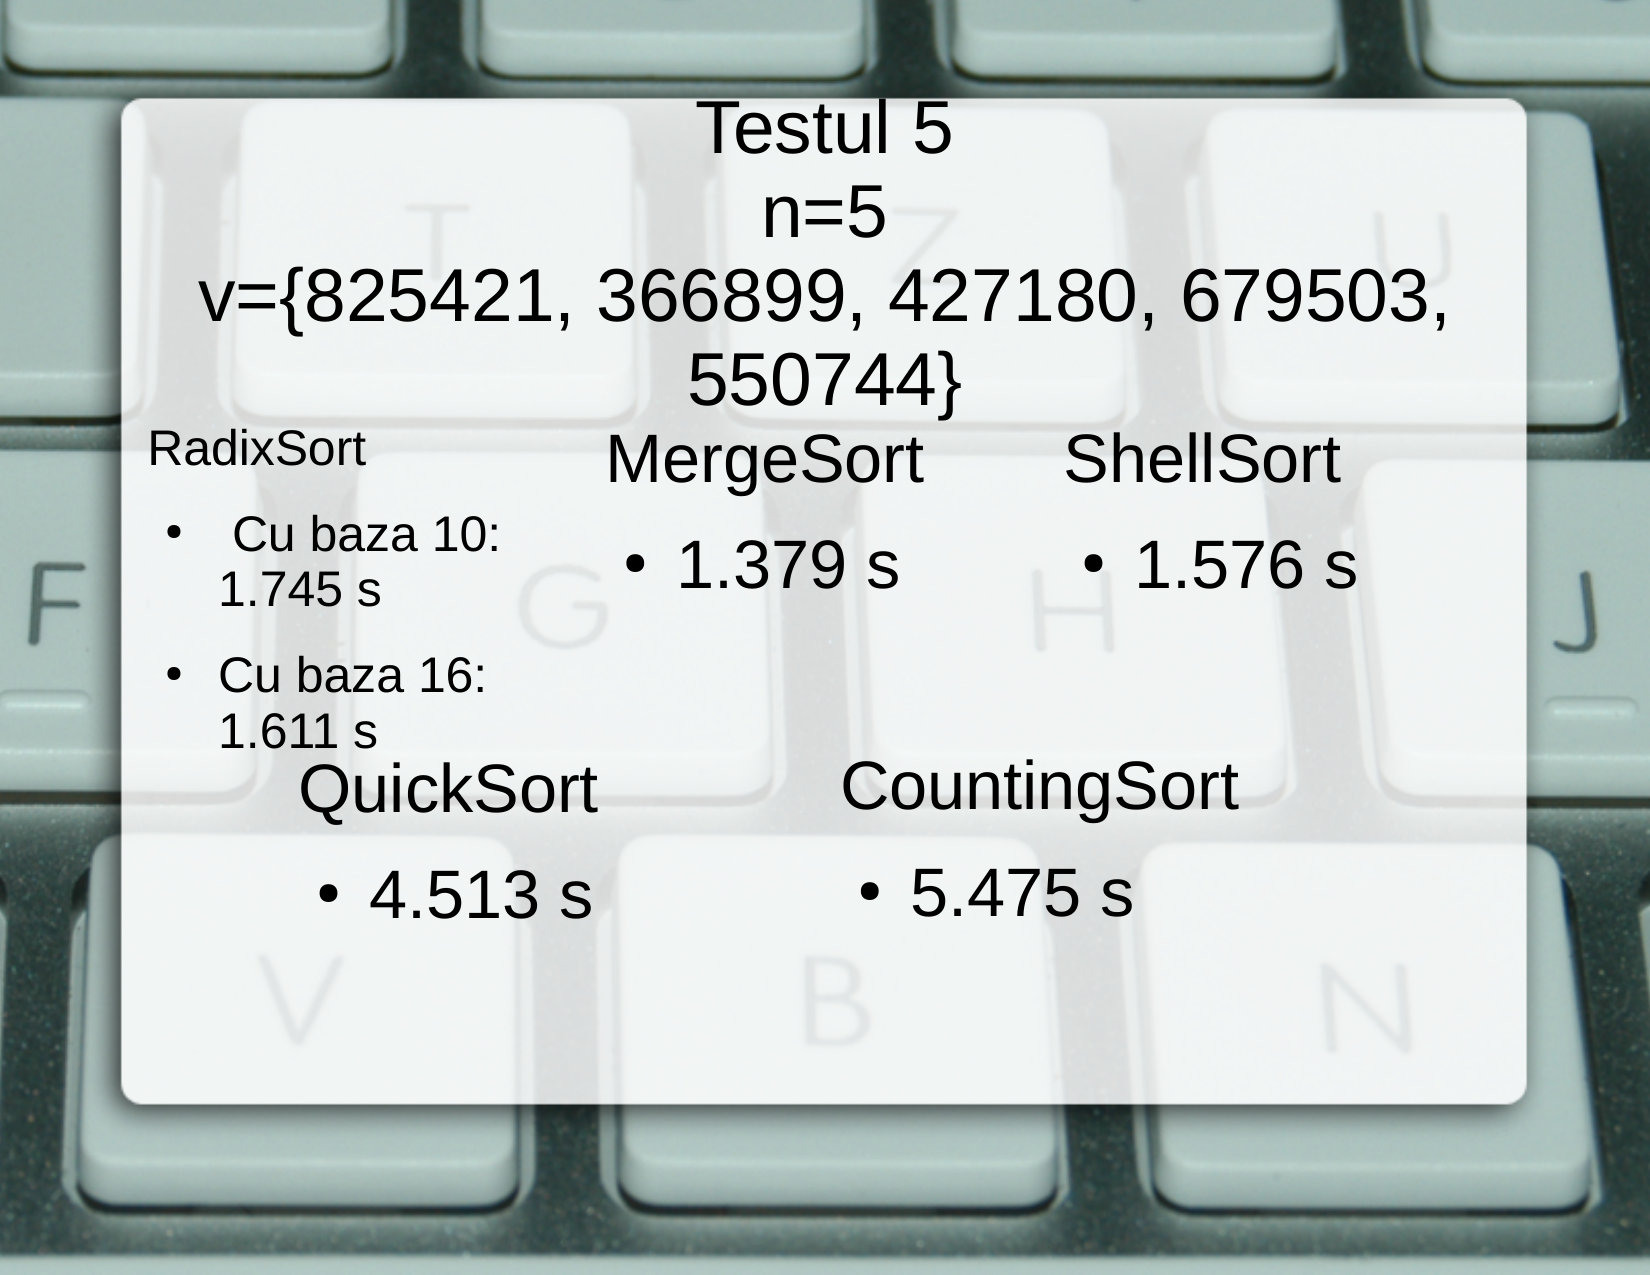

# Testul 5 n=5 v={825421, 366899, 427180, 679503, 550744}
RadixSort
 Cu baza 10: 1.745 s
Cu baza 16: 1.611 s
MergeSort
1.379 s
ShellSort
1.576 s
CountingSort
5.475 s
QuickSort
4.513 s